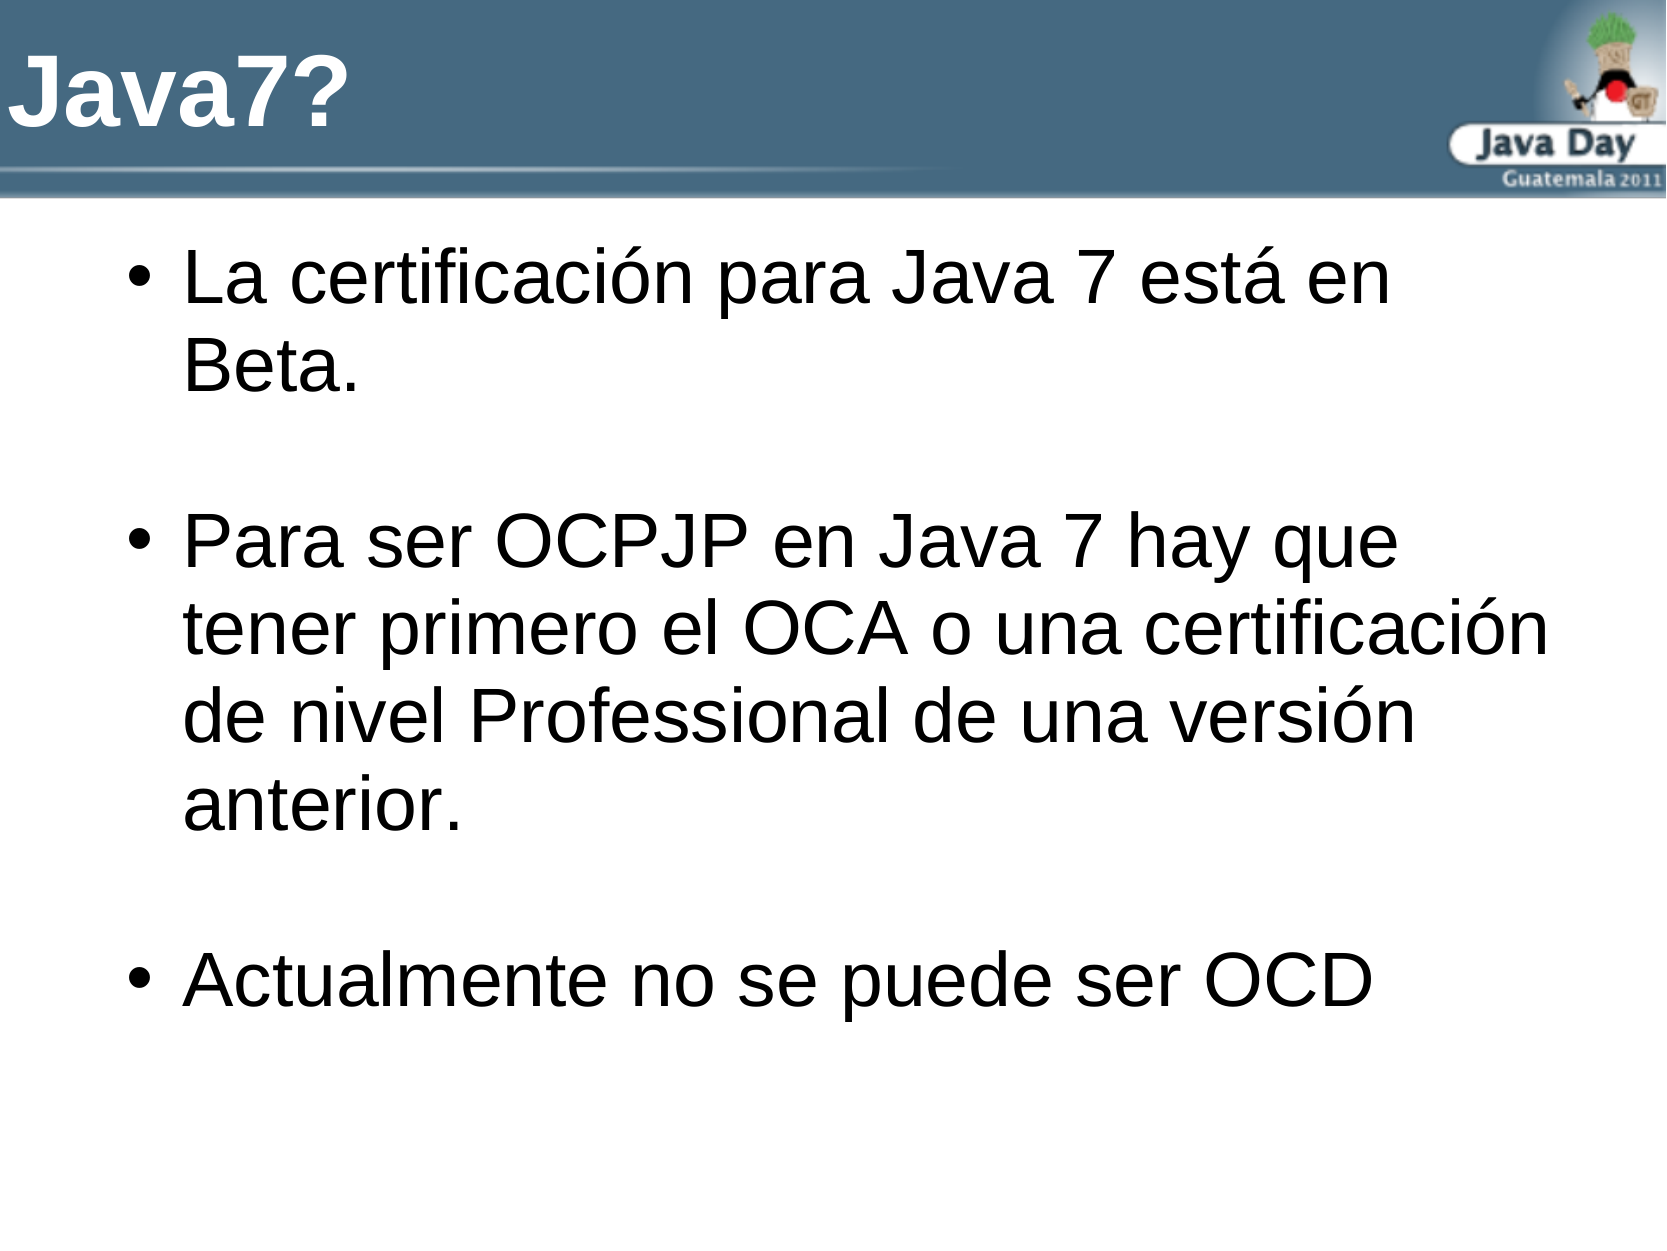

Java7?
La certificación para Java 7 está en Beta.
Para ser OCPJP en Java 7 hay que tener primero el OCA o una certificación de nivel Professional de una versión anterior.
Actualmente no se puede ser OCD